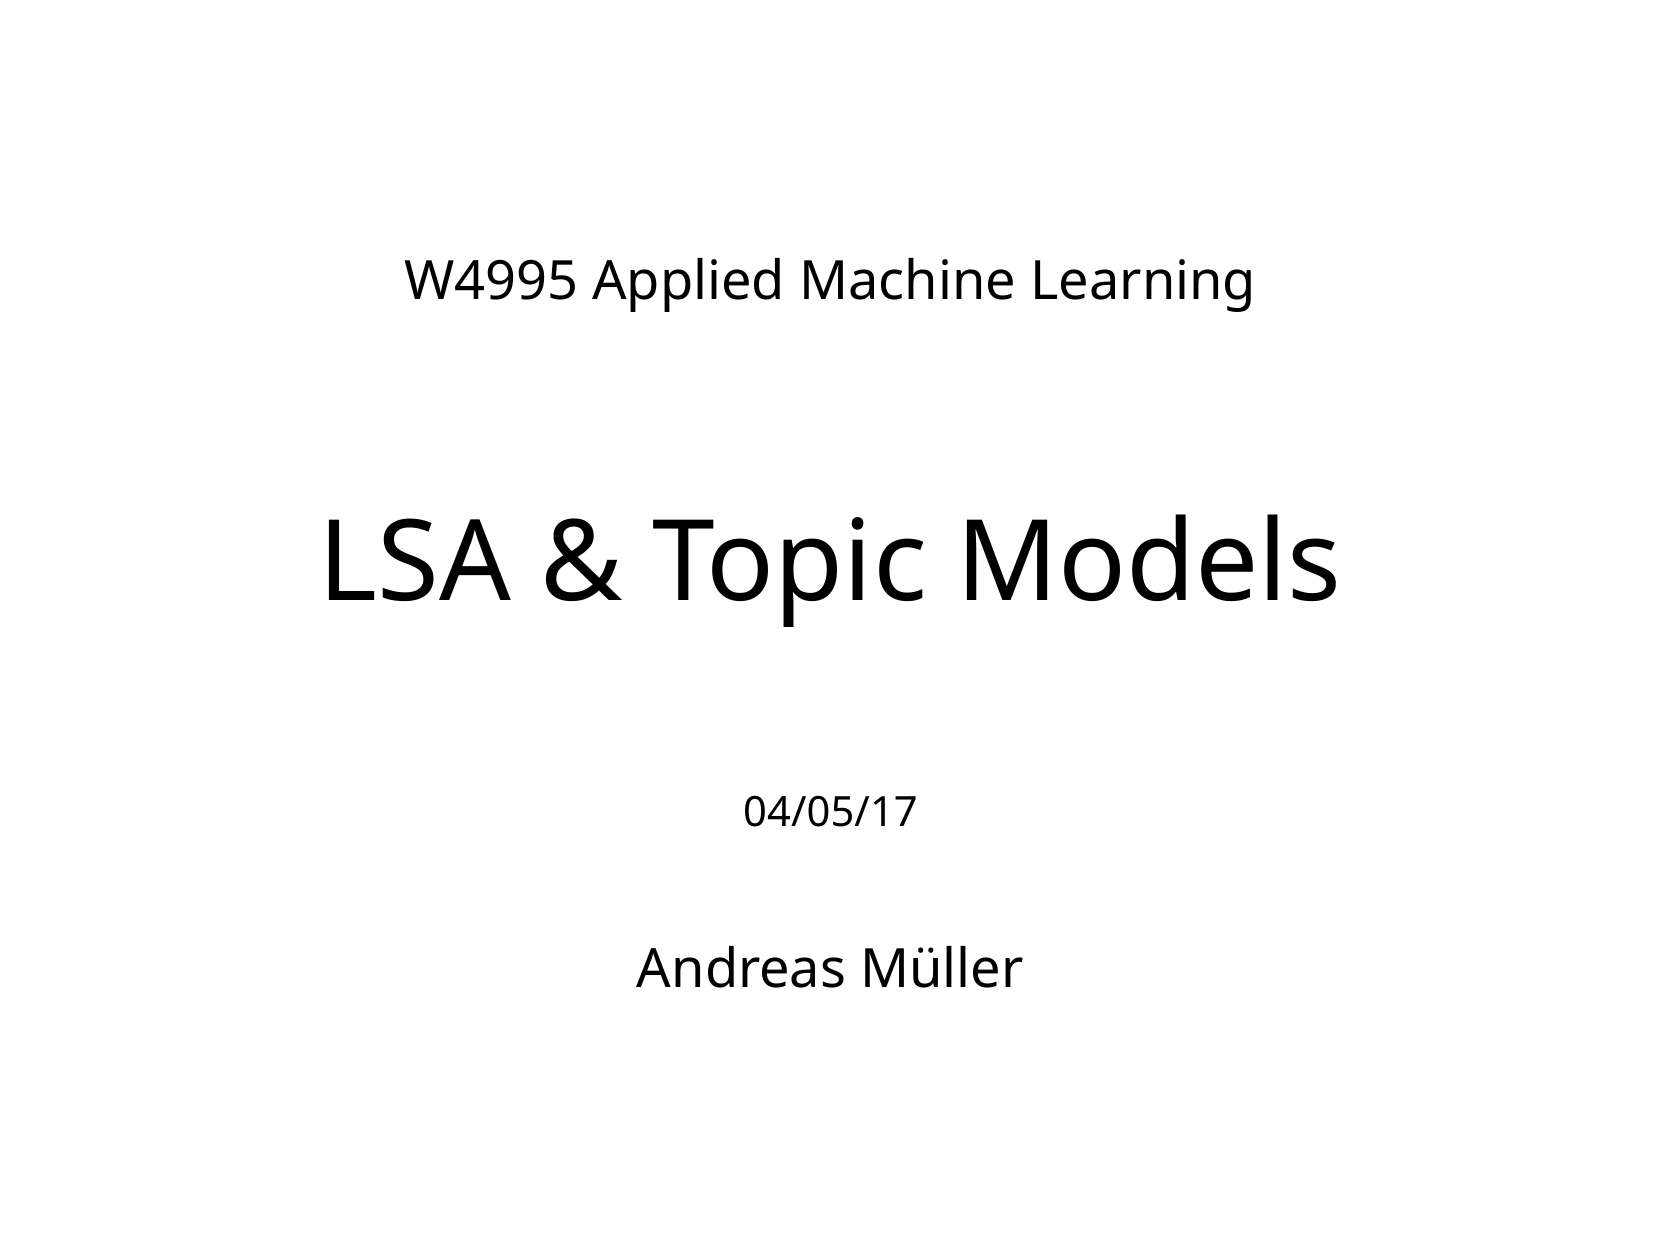

W4995 Applied Machine Learning
LSA & Topic Models
04/05/17
Andreas Müller